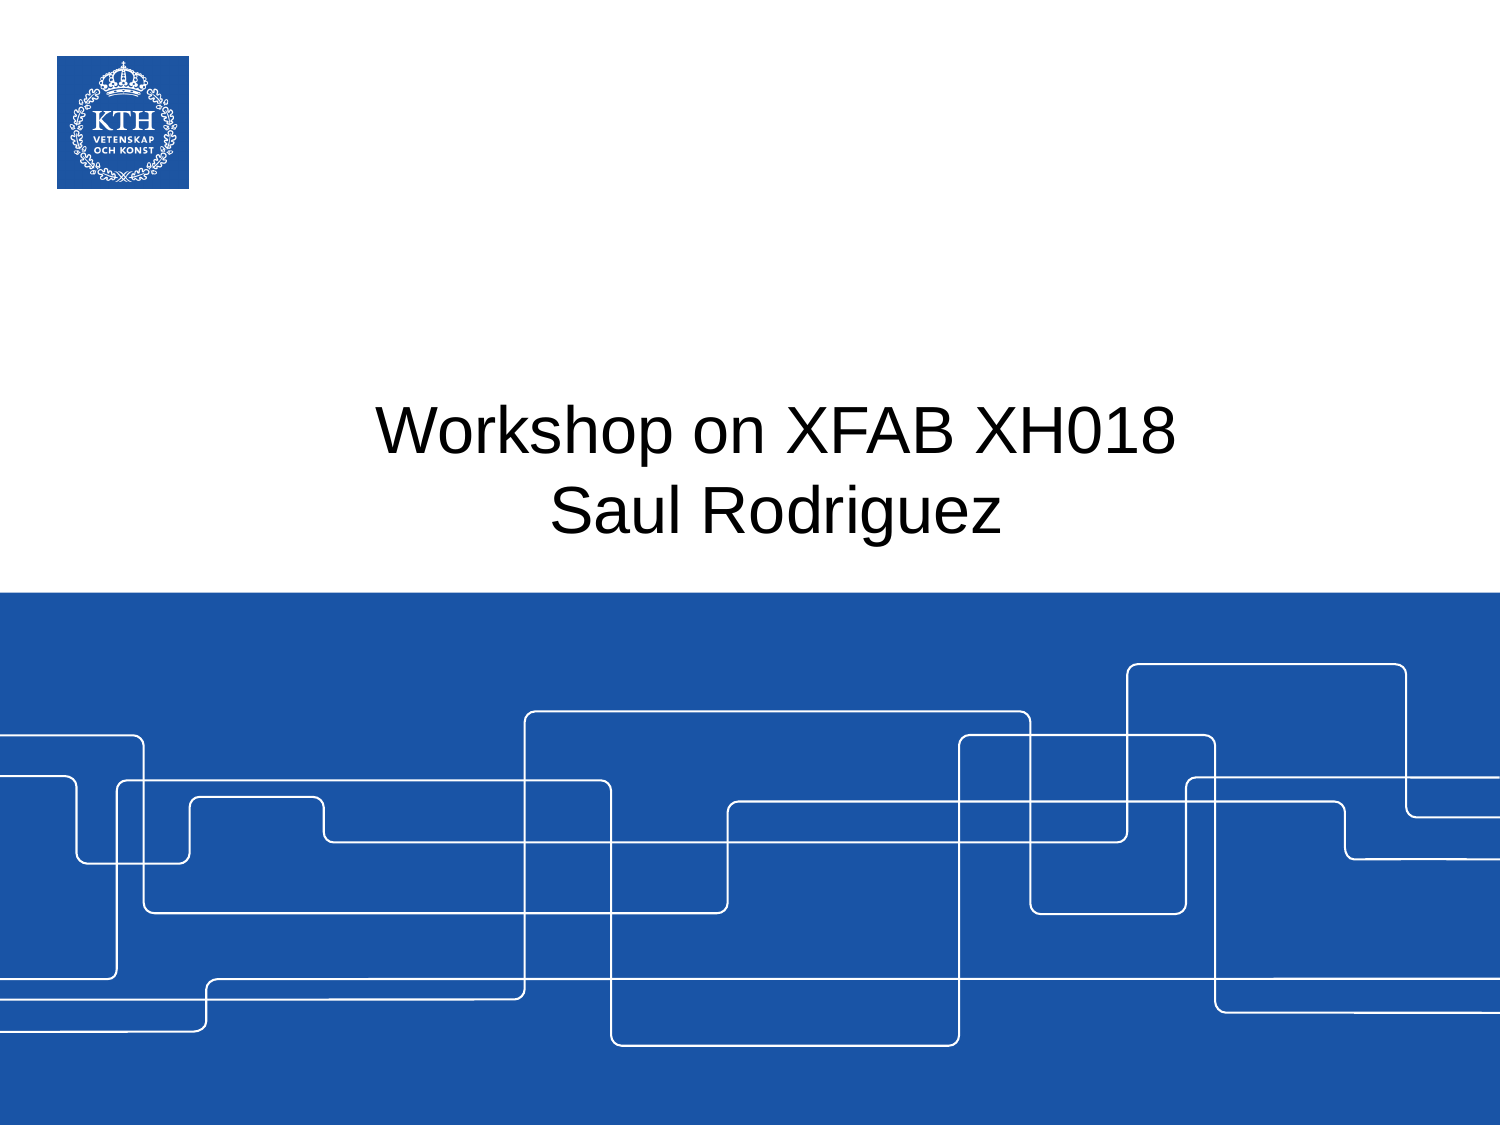

#
Workshop on XFAB XH018
Saul Rodriguez